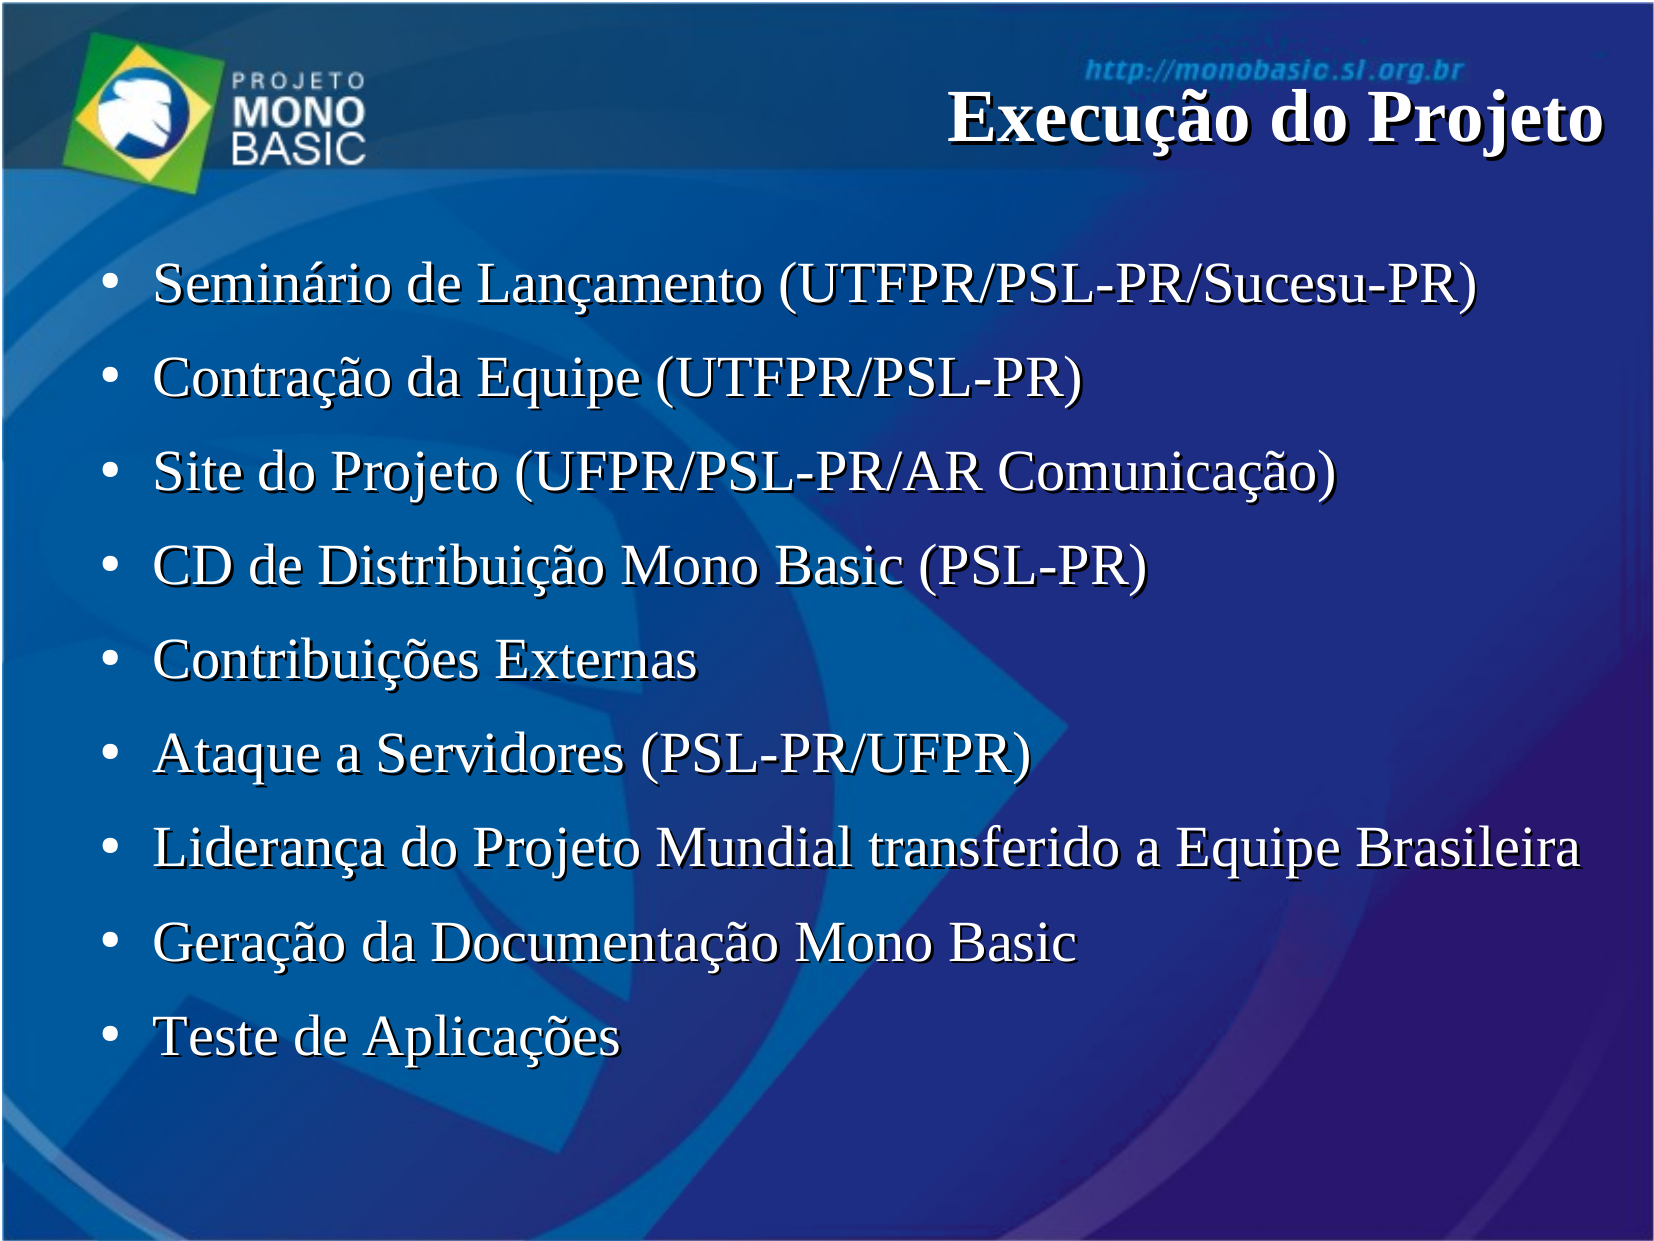

Execução do Projeto
# Seminário de Lançamento (UTFPR/PSL-PR/Sucesu-PR)
Contração da Equipe (UTFPR/PSL-PR)
Site do Projeto (UFPR/PSL-PR/AR Comunicação)
CD de Distribuição Mono Basic (PSL-PR)
Contribuições Externas
Ataque a Servidores (PSL-PR/UFPR)
Liderança do Projeto Mundial transferido a Equipe Brasileira
Geração da Documentação Mono Basic
Teste de Aplicações